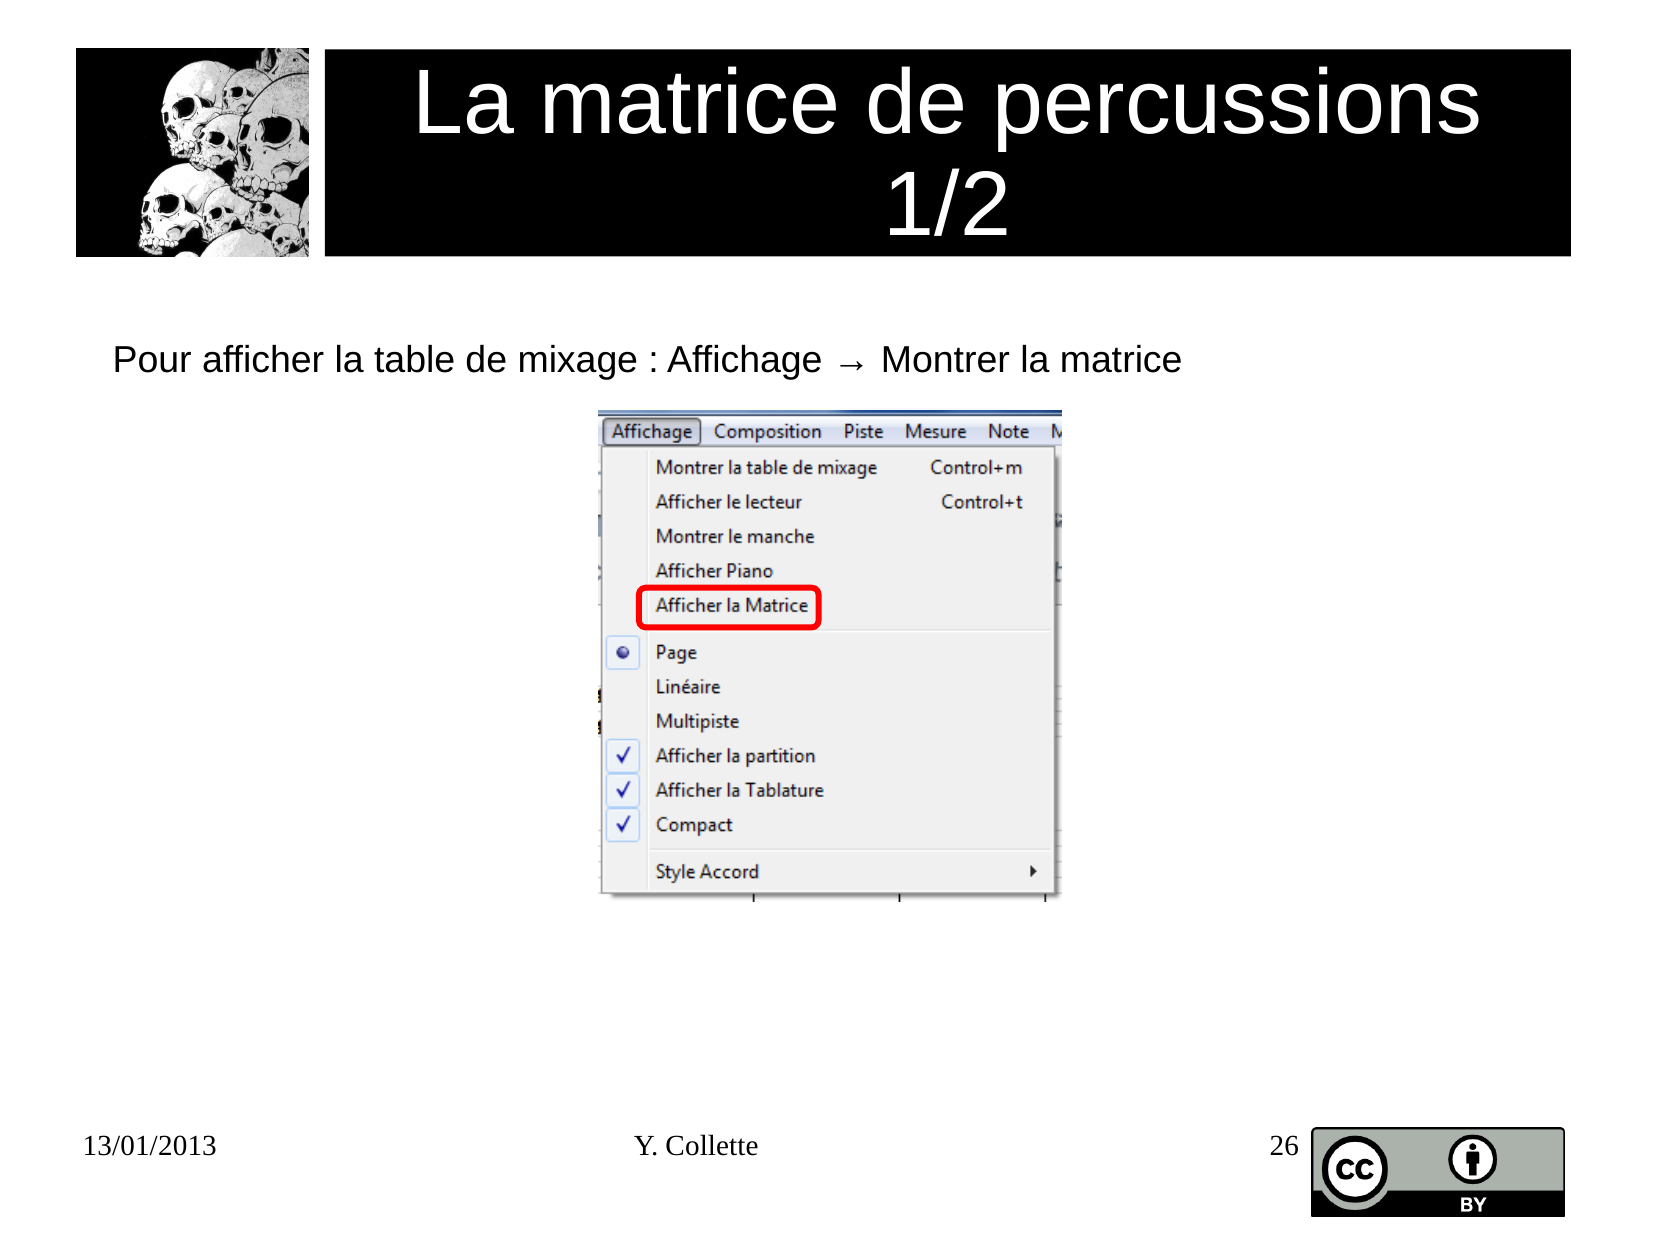

# La matrice de percussions 1/2
Pour afficher la table de mixage : Affichage → Montrer la matrice
Y. Collette
26